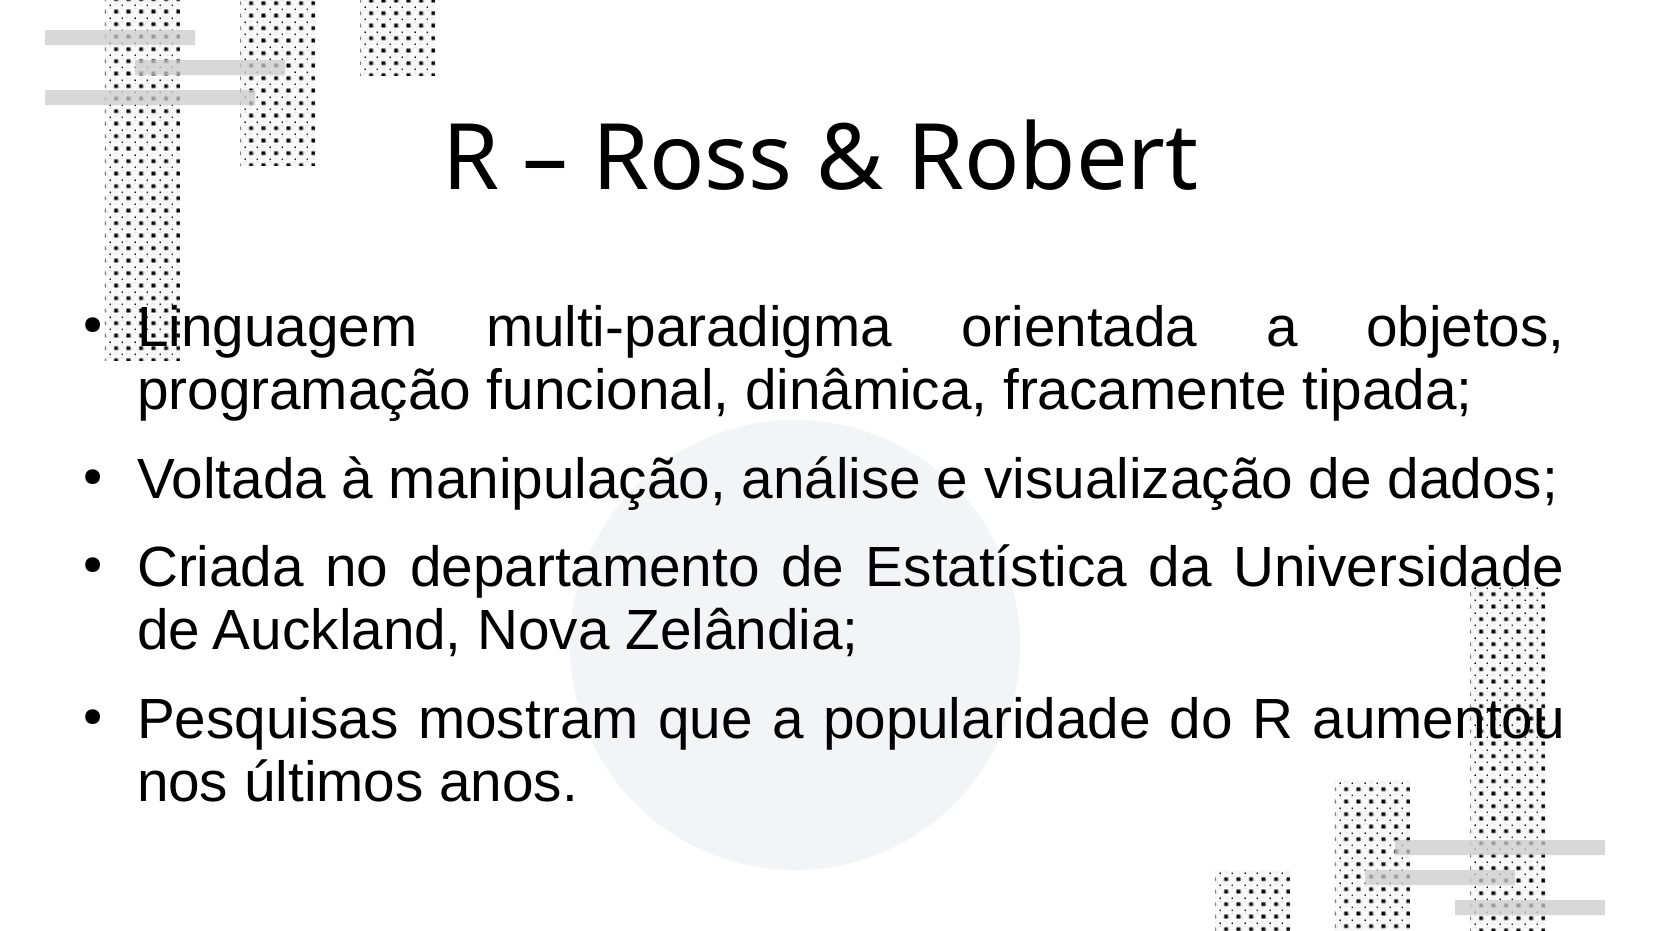

# R – Ross & Robert
Linguagem multi-paradigma orientada a objetos, programação funcional, dinâmica, fracamente tipada;
Voltada à manipulação, análise e visualização de dados;
Criada no departamento de Estatística da Universidade de Auckland, Nova Zelândia;
Pesquisas mostram que a popularidade do R aumentou nos últimos anos.